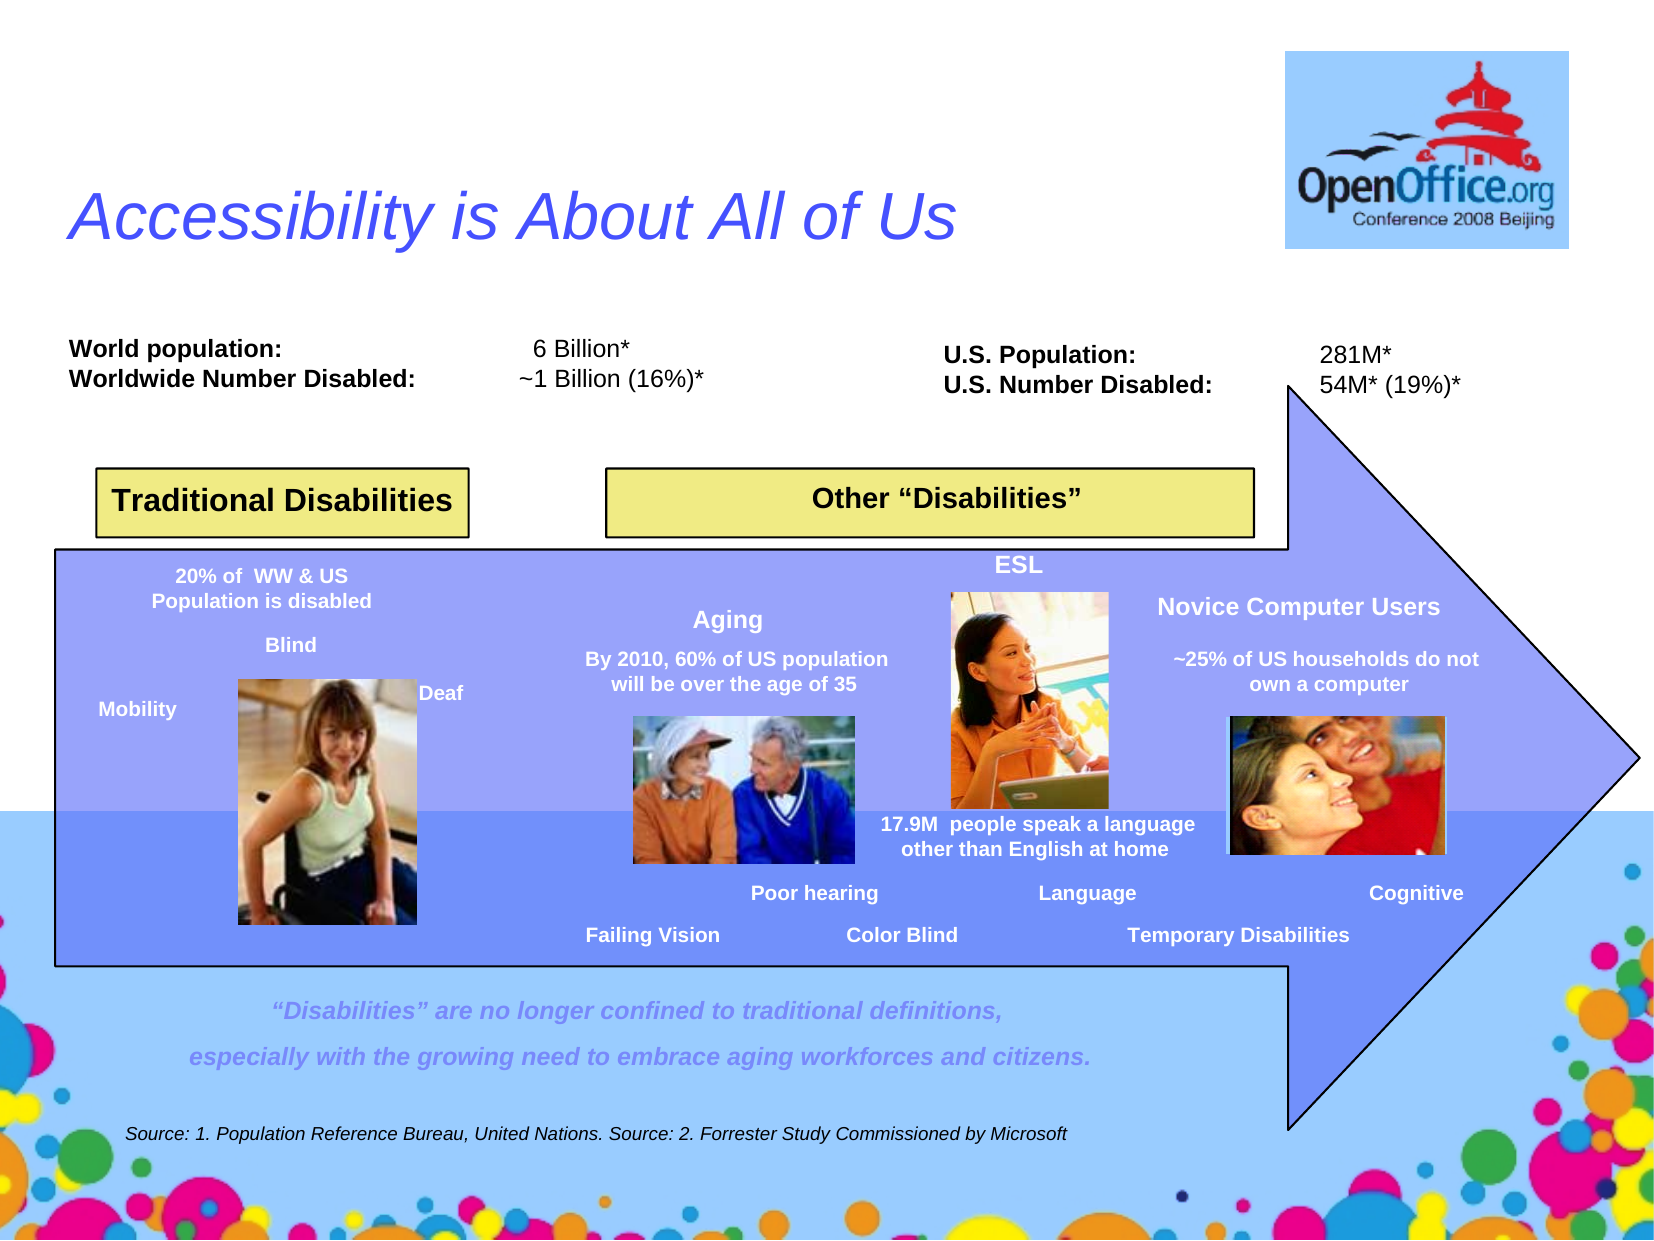

# Accessibility is About All of Us
World population: 	 6 Billion*
Worldwide Number Disabled: 	~1 Billion (16%)*
U.S. Population: 	281M*
U.S. Number Disabled:	54M* (19%)*
Traditional Disabilities
Other “Disabilities”
ESL
20% of WW & US
Population is disabled
Novice Computer Users
Aging
Blind
Deaf
Mobility
By 2010, 60% of US population
will be over the age of 35
~25% of US households do not
own a computer
17.9M people speak a language
 other than English at home
Poor hearing
Language
Cognitive
Failing Vision
Color Blind
Temporary Disabilities
“Disabilities” are no longer confined to traditional definitions,
especially with the growing need to embrace aging workforces and citizens.
Source: 1. Population Reference Bureau, United Nations. Source: 2. Forrester Study Commissioned by Microsoft